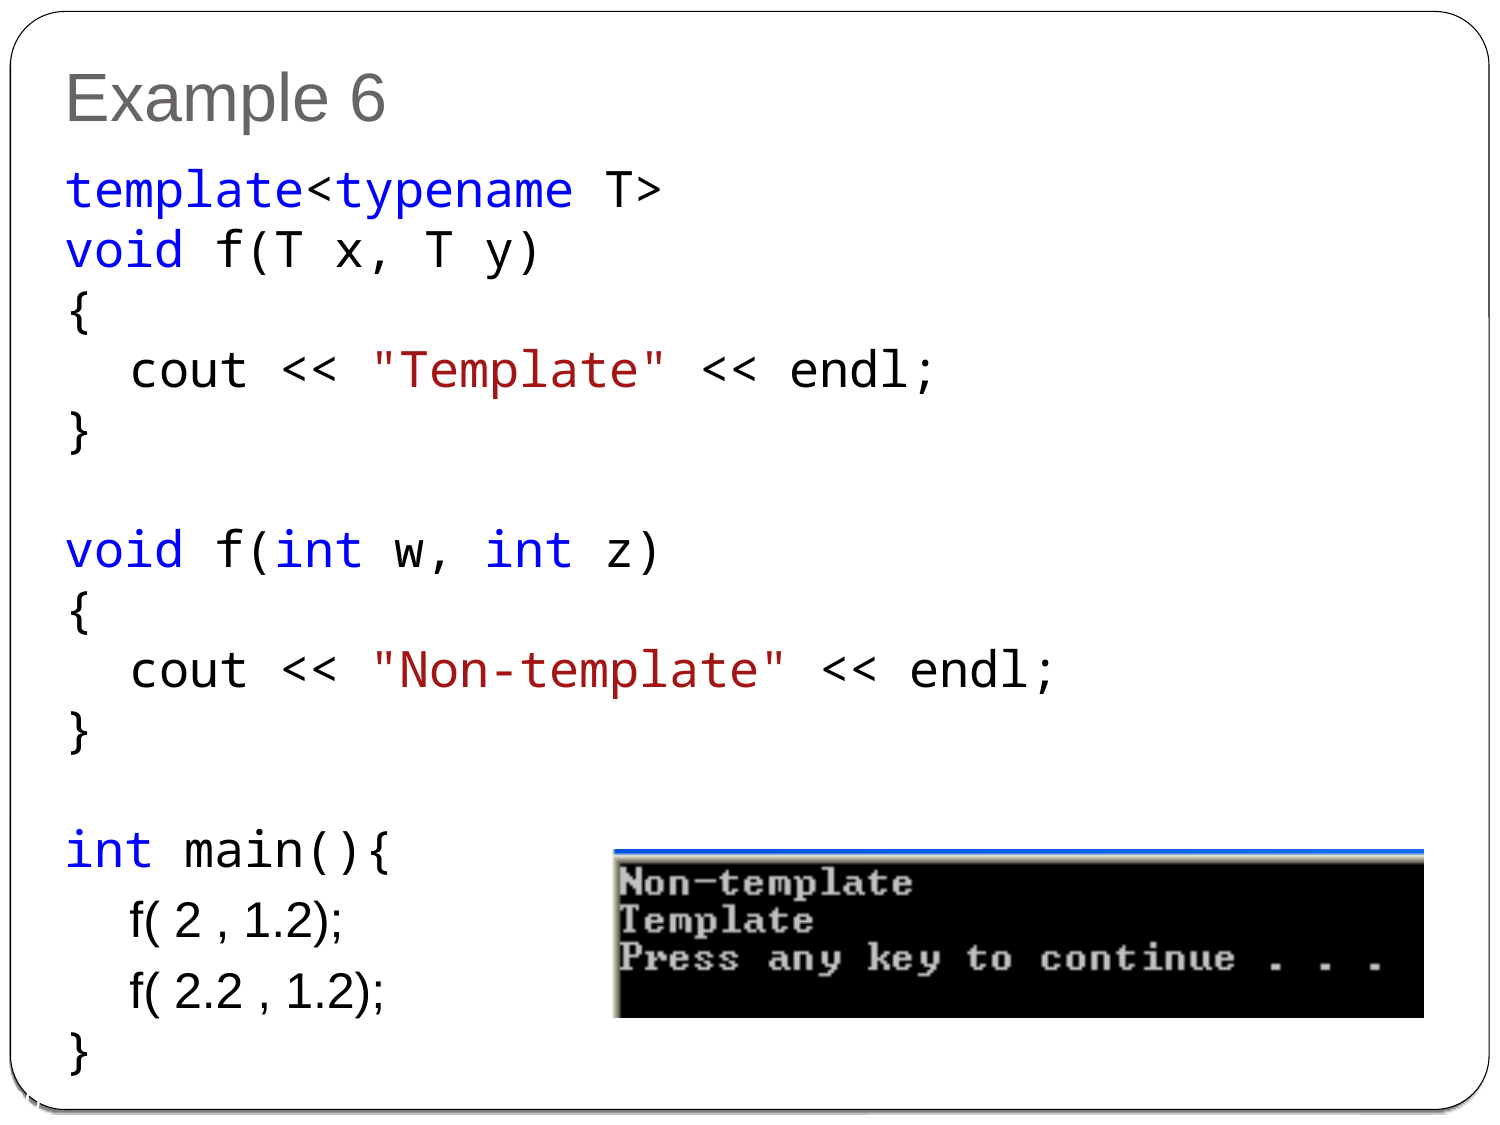

# Example 6
template<typename T>
void f(T x, T y)
{
	cout << "Template" << endl;
}
void f(int w, int z)
{
	cout << "Non-template" << endl;
}
int main(){
	f( 2 , 1.2);
	f( 2.2 , 1.2);
}